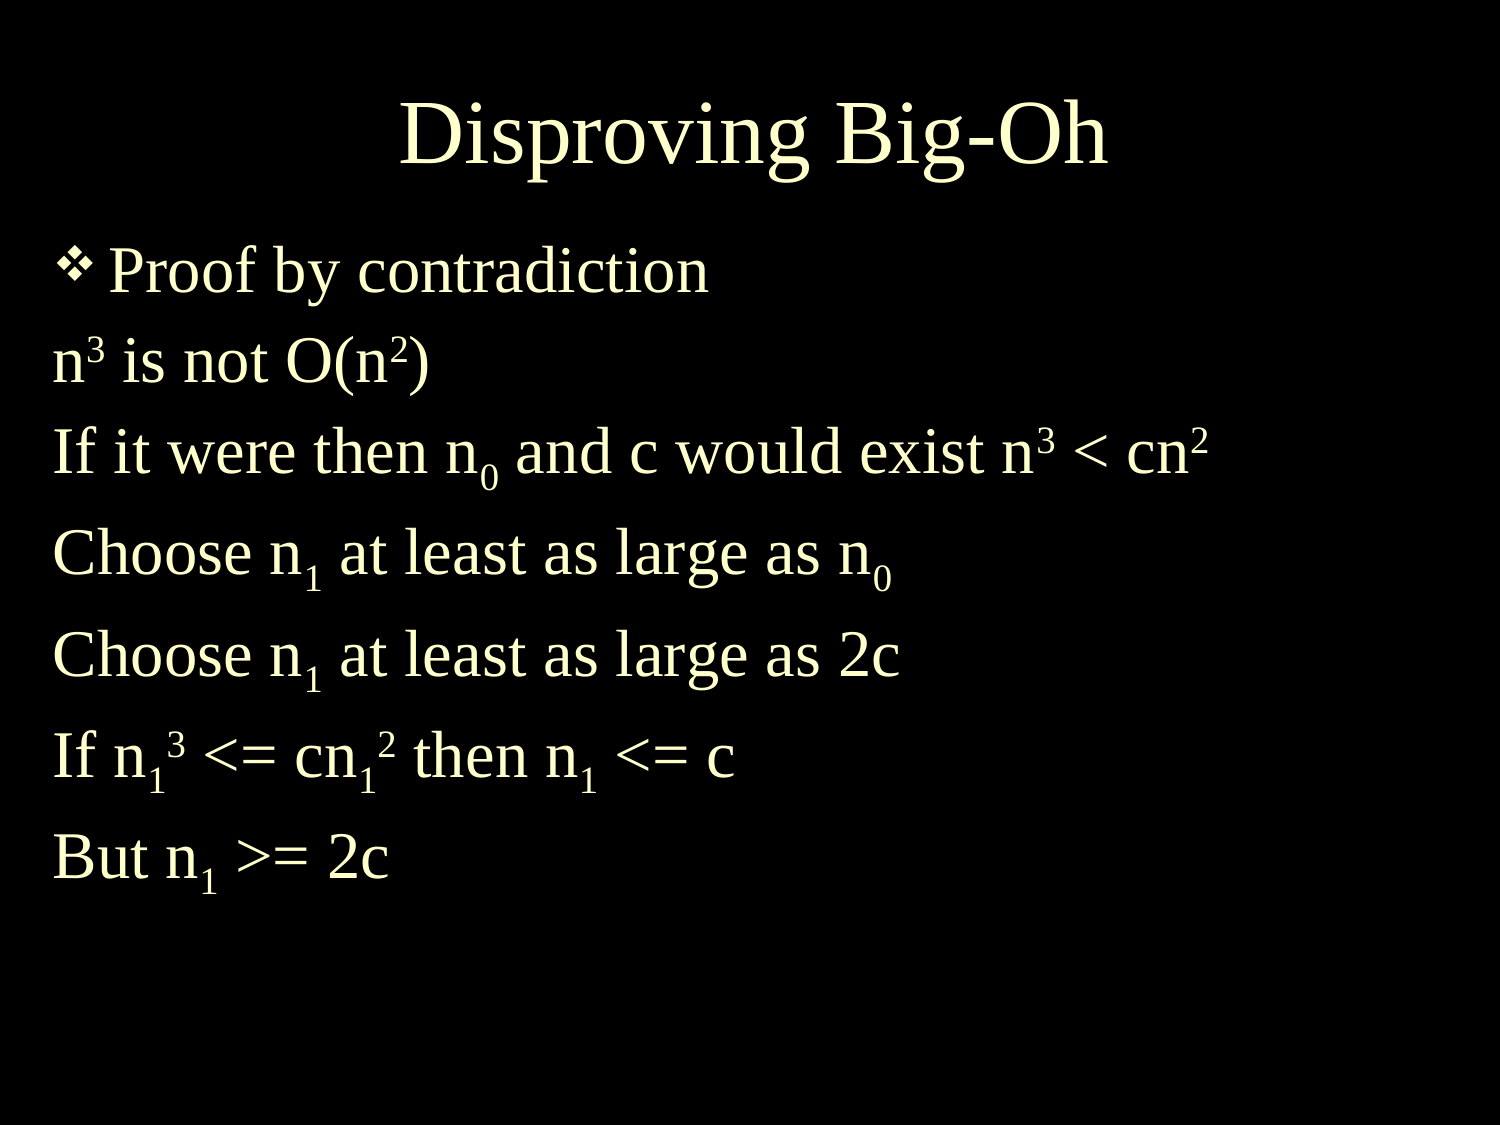

# Disproving Big-Oh
Proof by contradiction
n3 is not O(n2)
If it were then n0 and c would exist n3 < cn2
Choose n1 at least as large as n0
Choose n1 at least as large as 2c
If n13 <= cn12 then n1 <= c
But n1 >= 2c